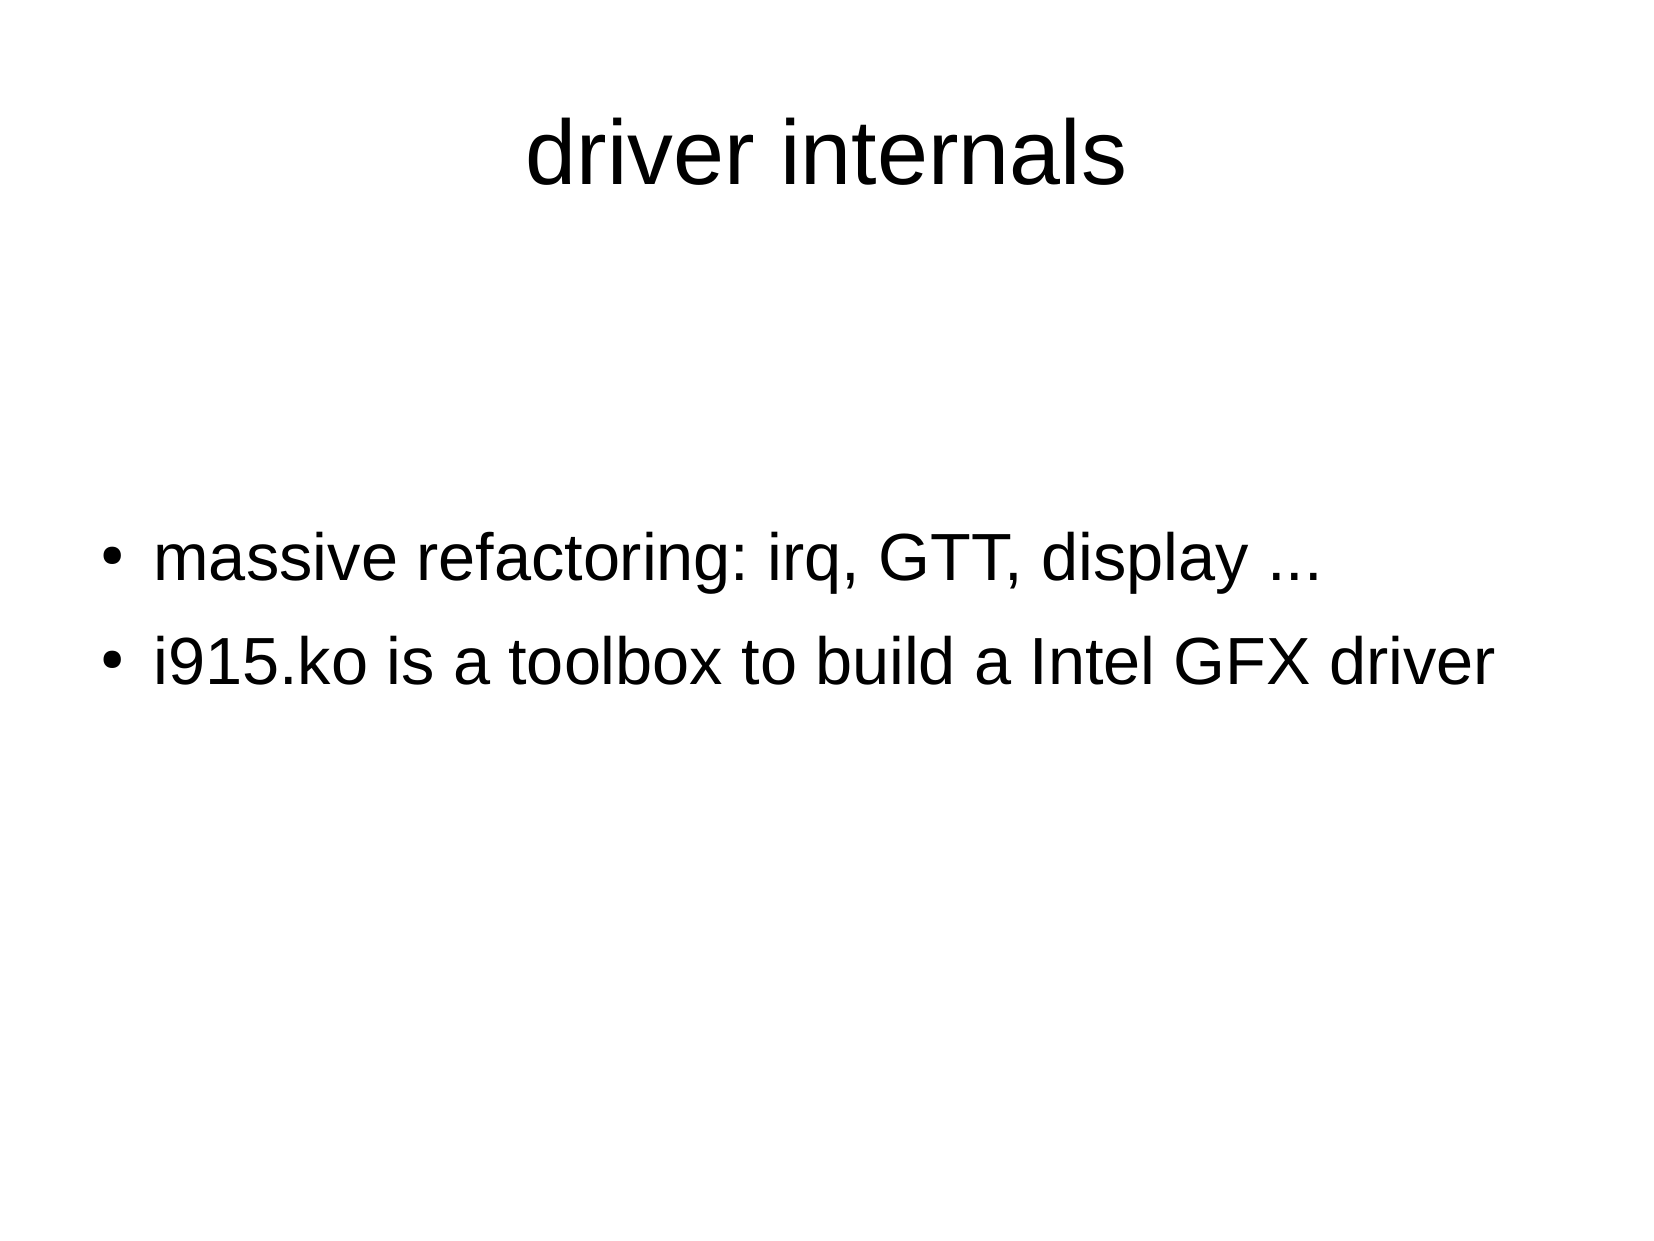

# driver internals
massive refactoring: irq, GTT, display ...
i915.ko is a toolbox to build a Intel GFX driver